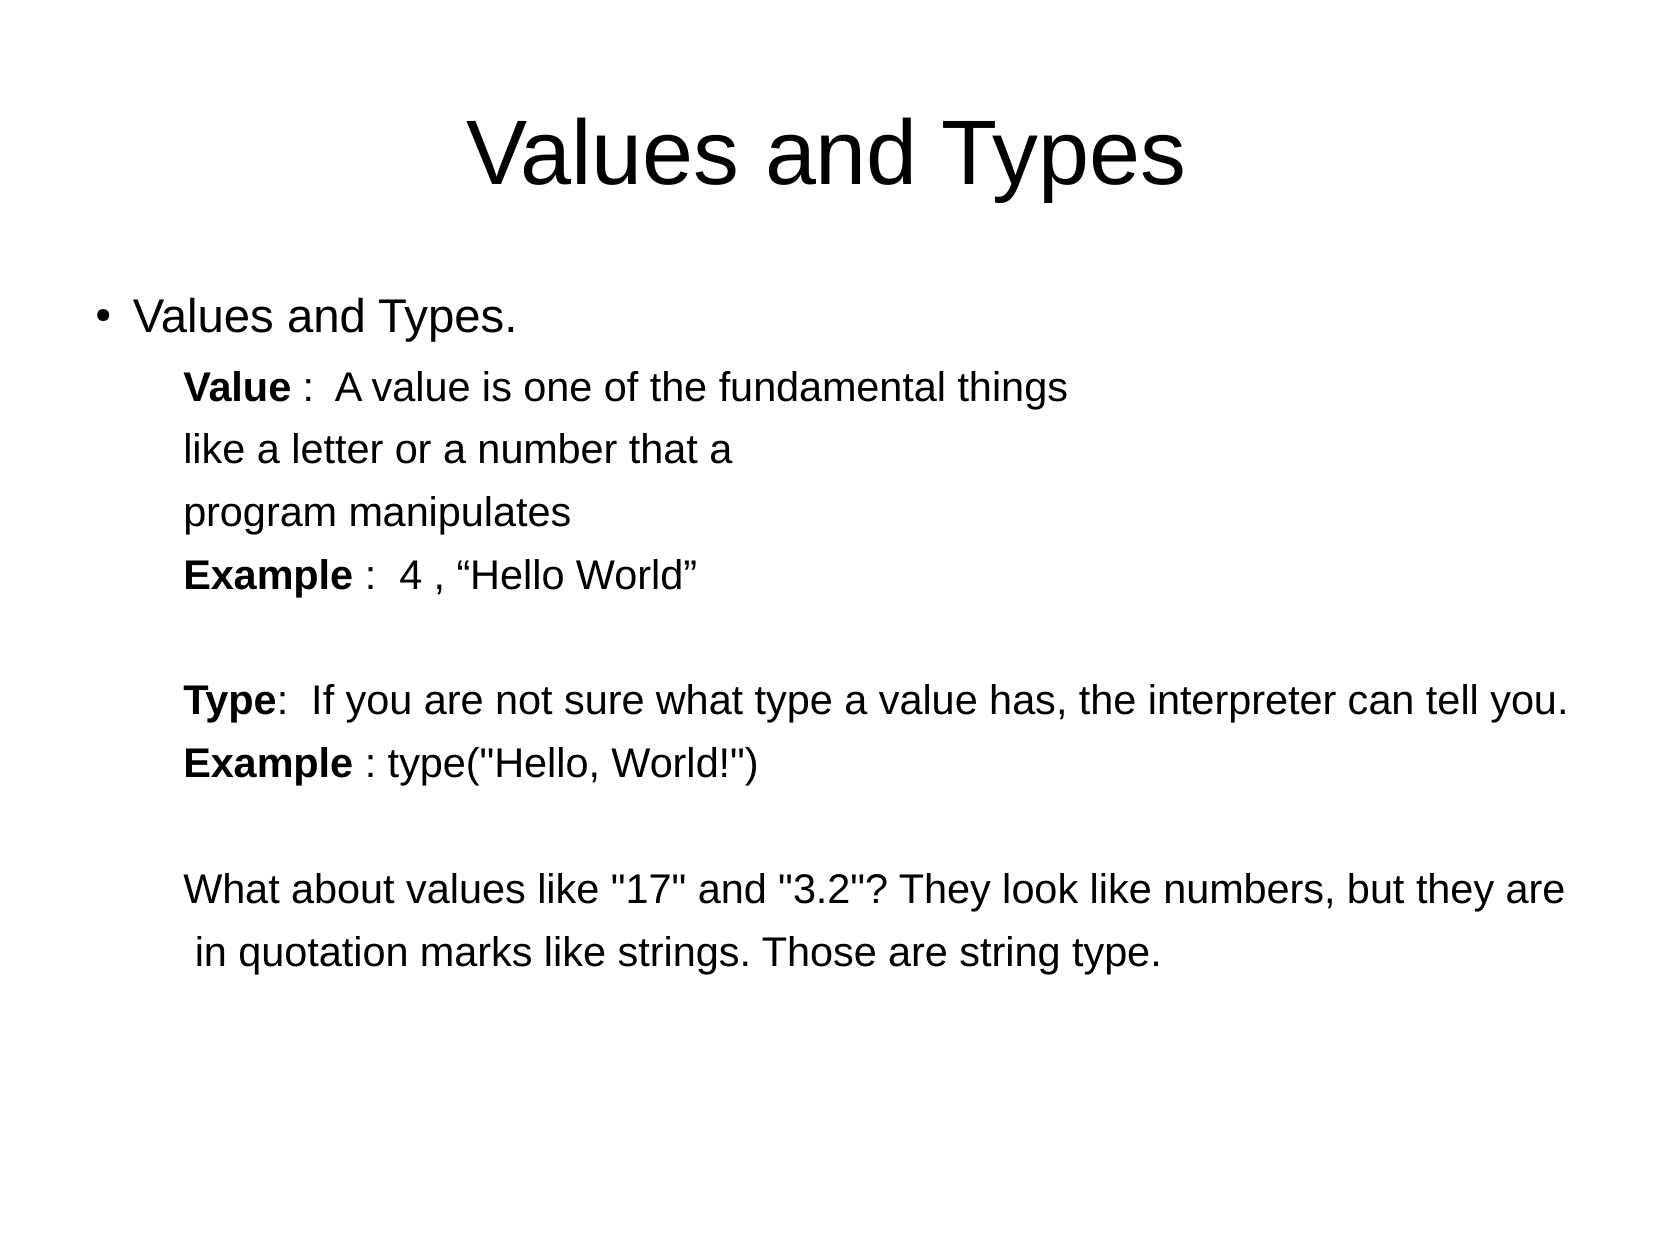

# Values and Types
Values and Types.
Value : A value is one of the fundamental things
like a letter or a number that a
program manipulates
Example : 4 , “Hello World”
Type: If you are not sure what type a value has, the interpreter can tell you.
Example : type("Hello, World!")
What about values like "17" and "3.2"? They look like numbers, but they are
 in quotation marks like strings. Those are string type.